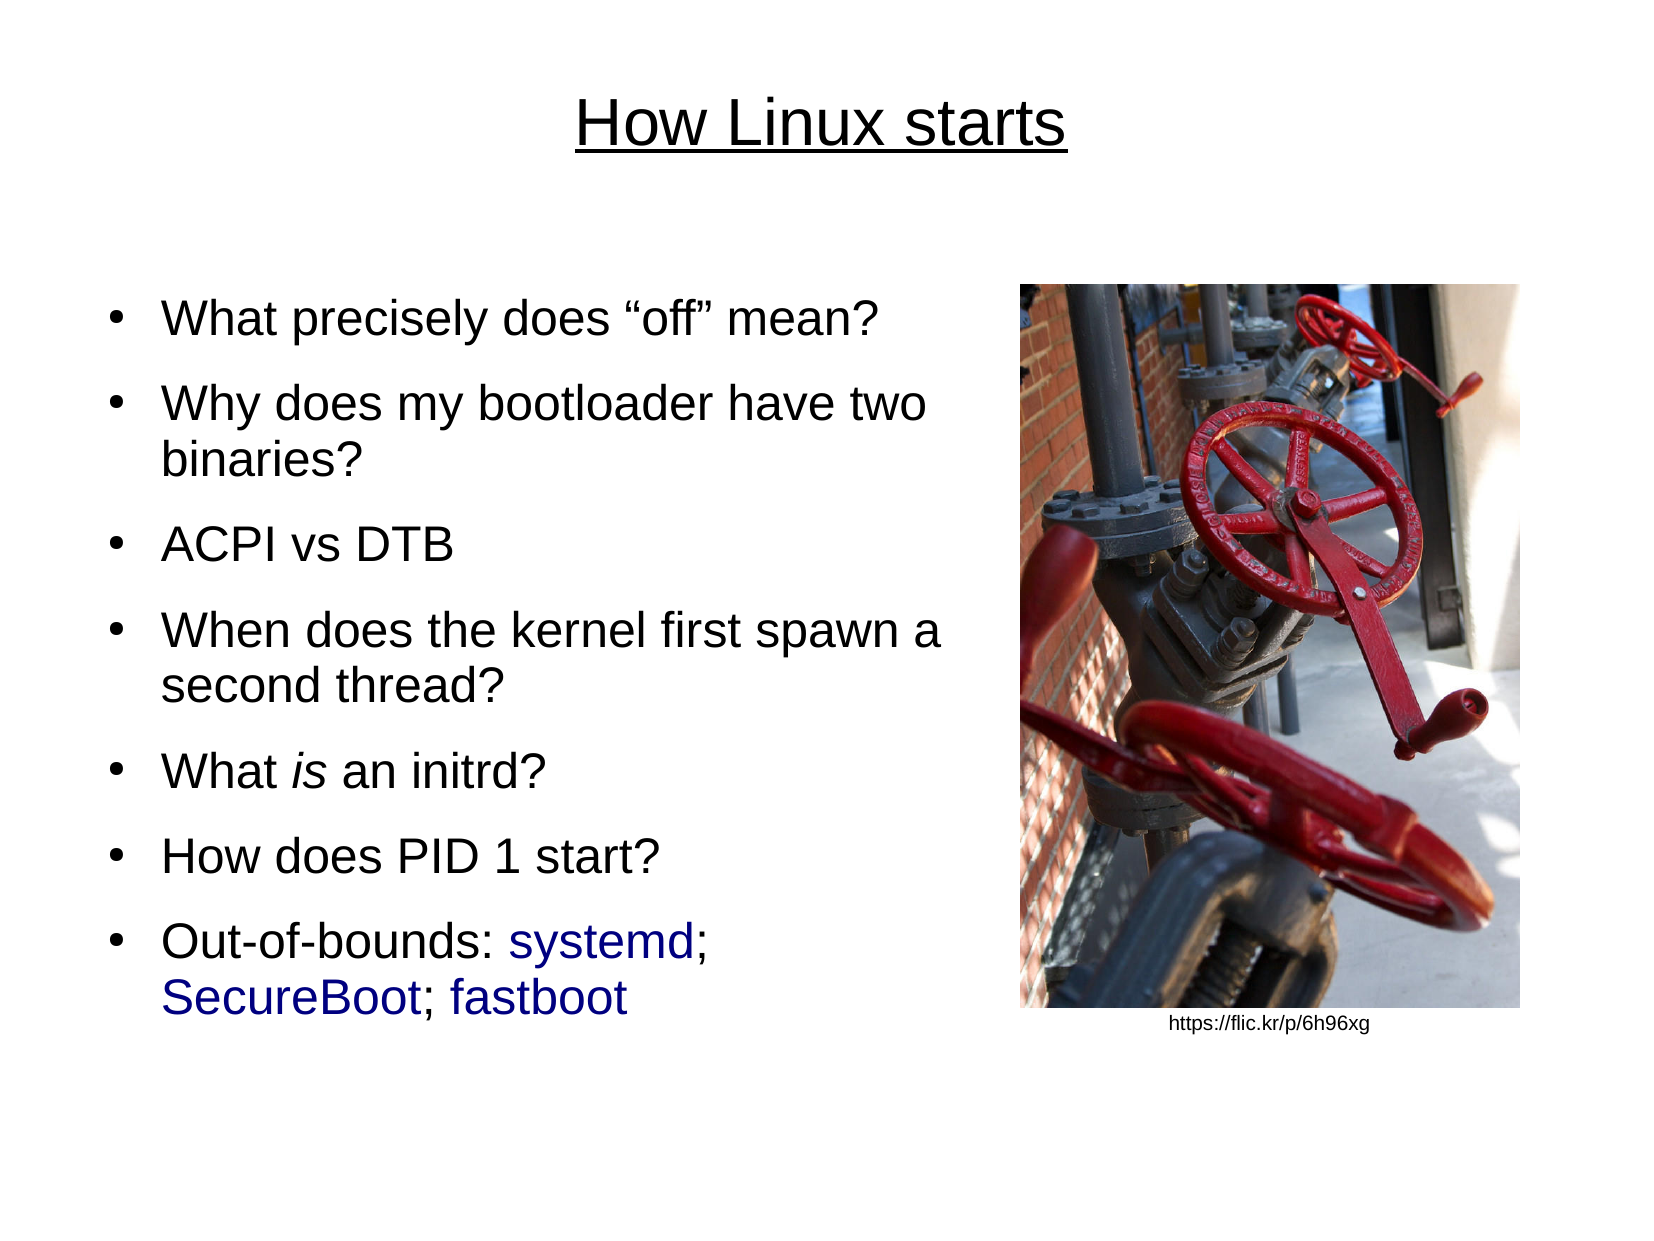

# How Linux starts
https://flic.kr/p/6h96xg
What precisely does “off” mean?
Why does my bootloader have two binaries?
ACPI vs DTB
When does the kernel first spawn a second thread?
What is an initrd?
How does PID 1 start?
Out-of-bounds: systemd; SecureBoot; fastboot